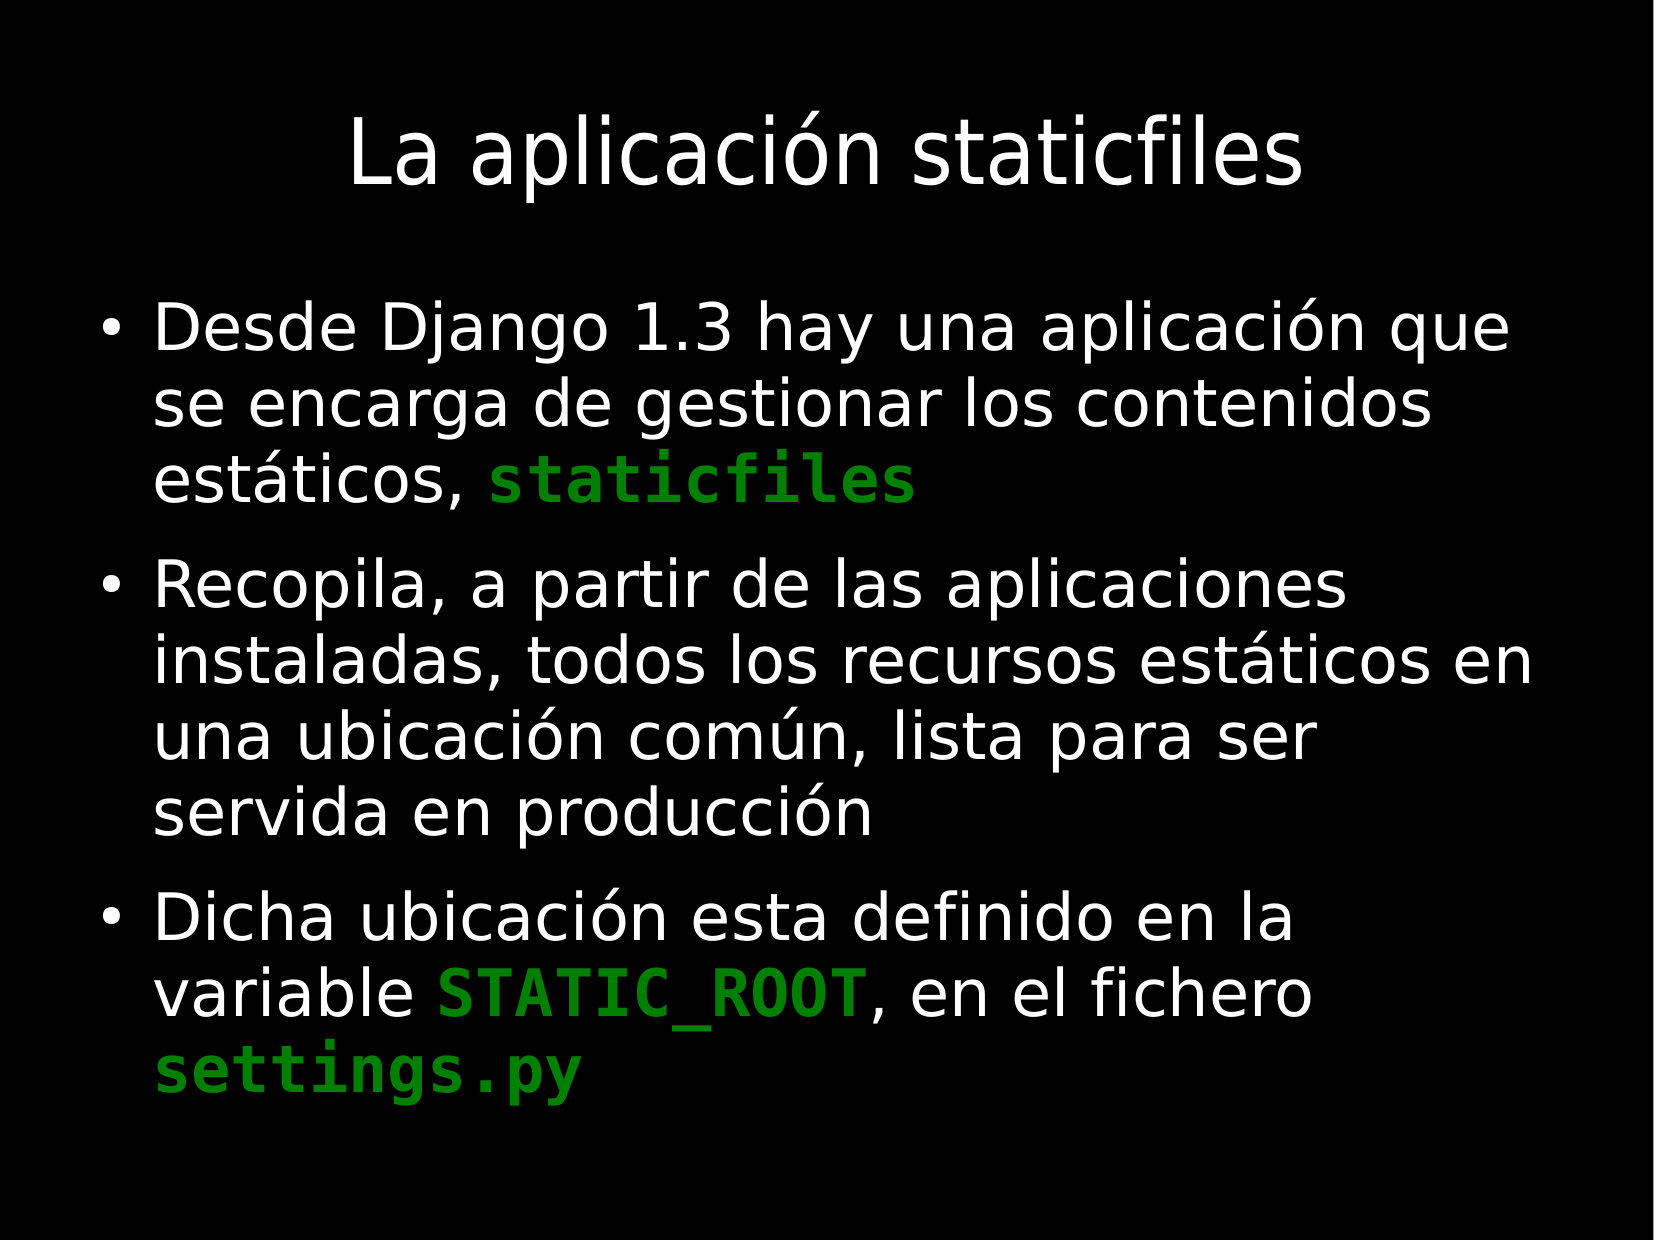

# La aplicación staticfiles
Desde Django 1.3 hay una aplicación que se encarga de gestionar los contenidos estáticos, staticfiles
Recopila, a partir de las aplicaciones instaladas, todos los recursos estáticos en una ubicación común, lista para ser servida en producción
Dicha ubicación esta definido en la variable STATIC_ROOT, en el fichero settings.py